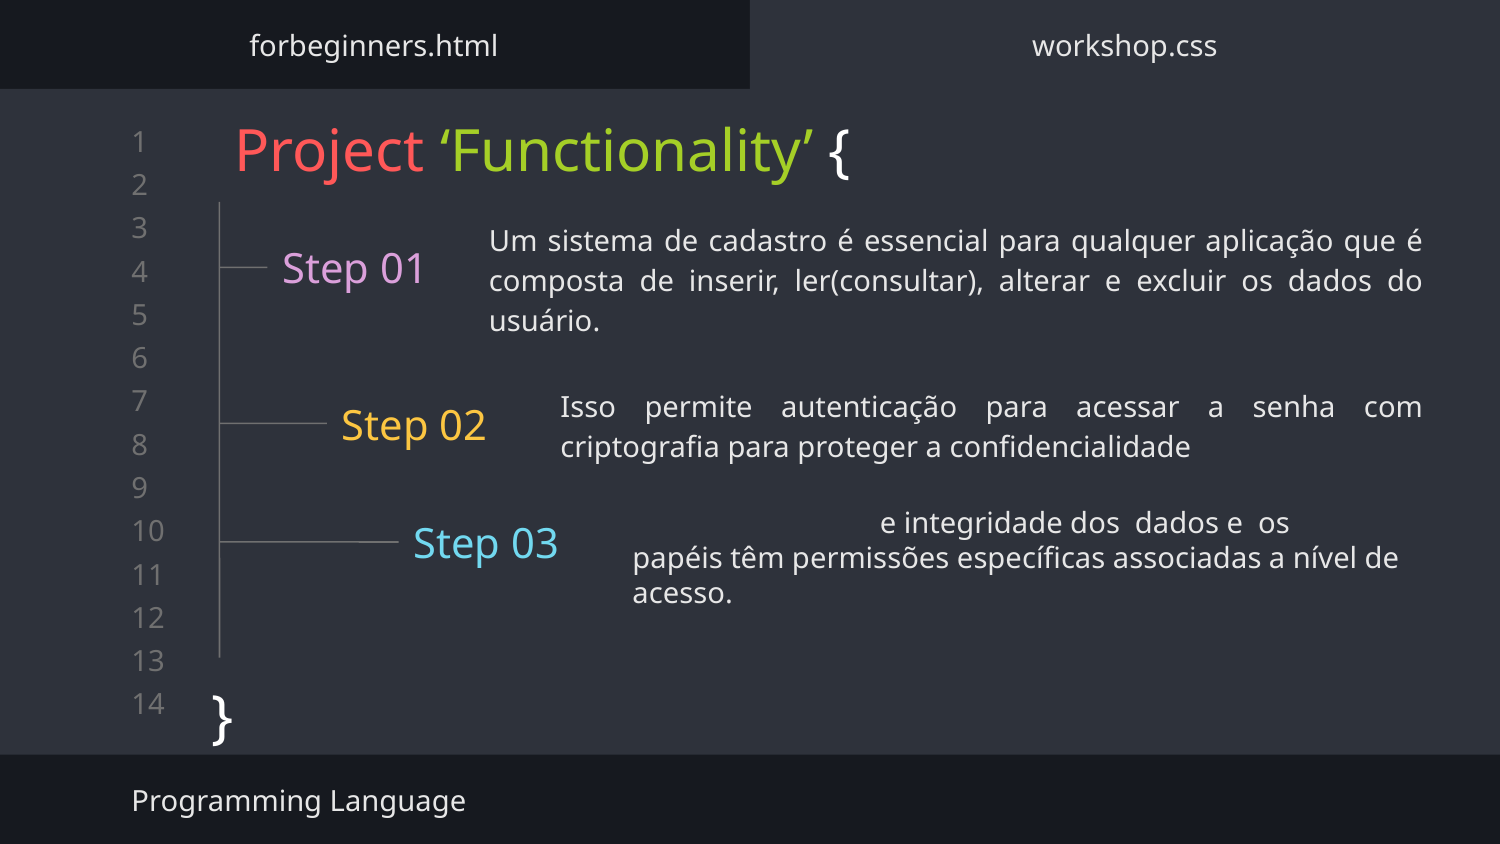

forbeginners.html
workshop.css
# Project ‘Functionality’ {
Step 01
Um sistema de cadastro é essencial para qualquer aplicação que é composta de inserir, ler(consultar), alterar e excluir os dados do usuário.
Step 02
Isso permite autenticação para acessar a senha com criptografia para proteger a confidencialidade
Step 03
 e integridade dos dados e os
papéis têm permissões específicas associadas a nível de acesso.
}
Programming Language